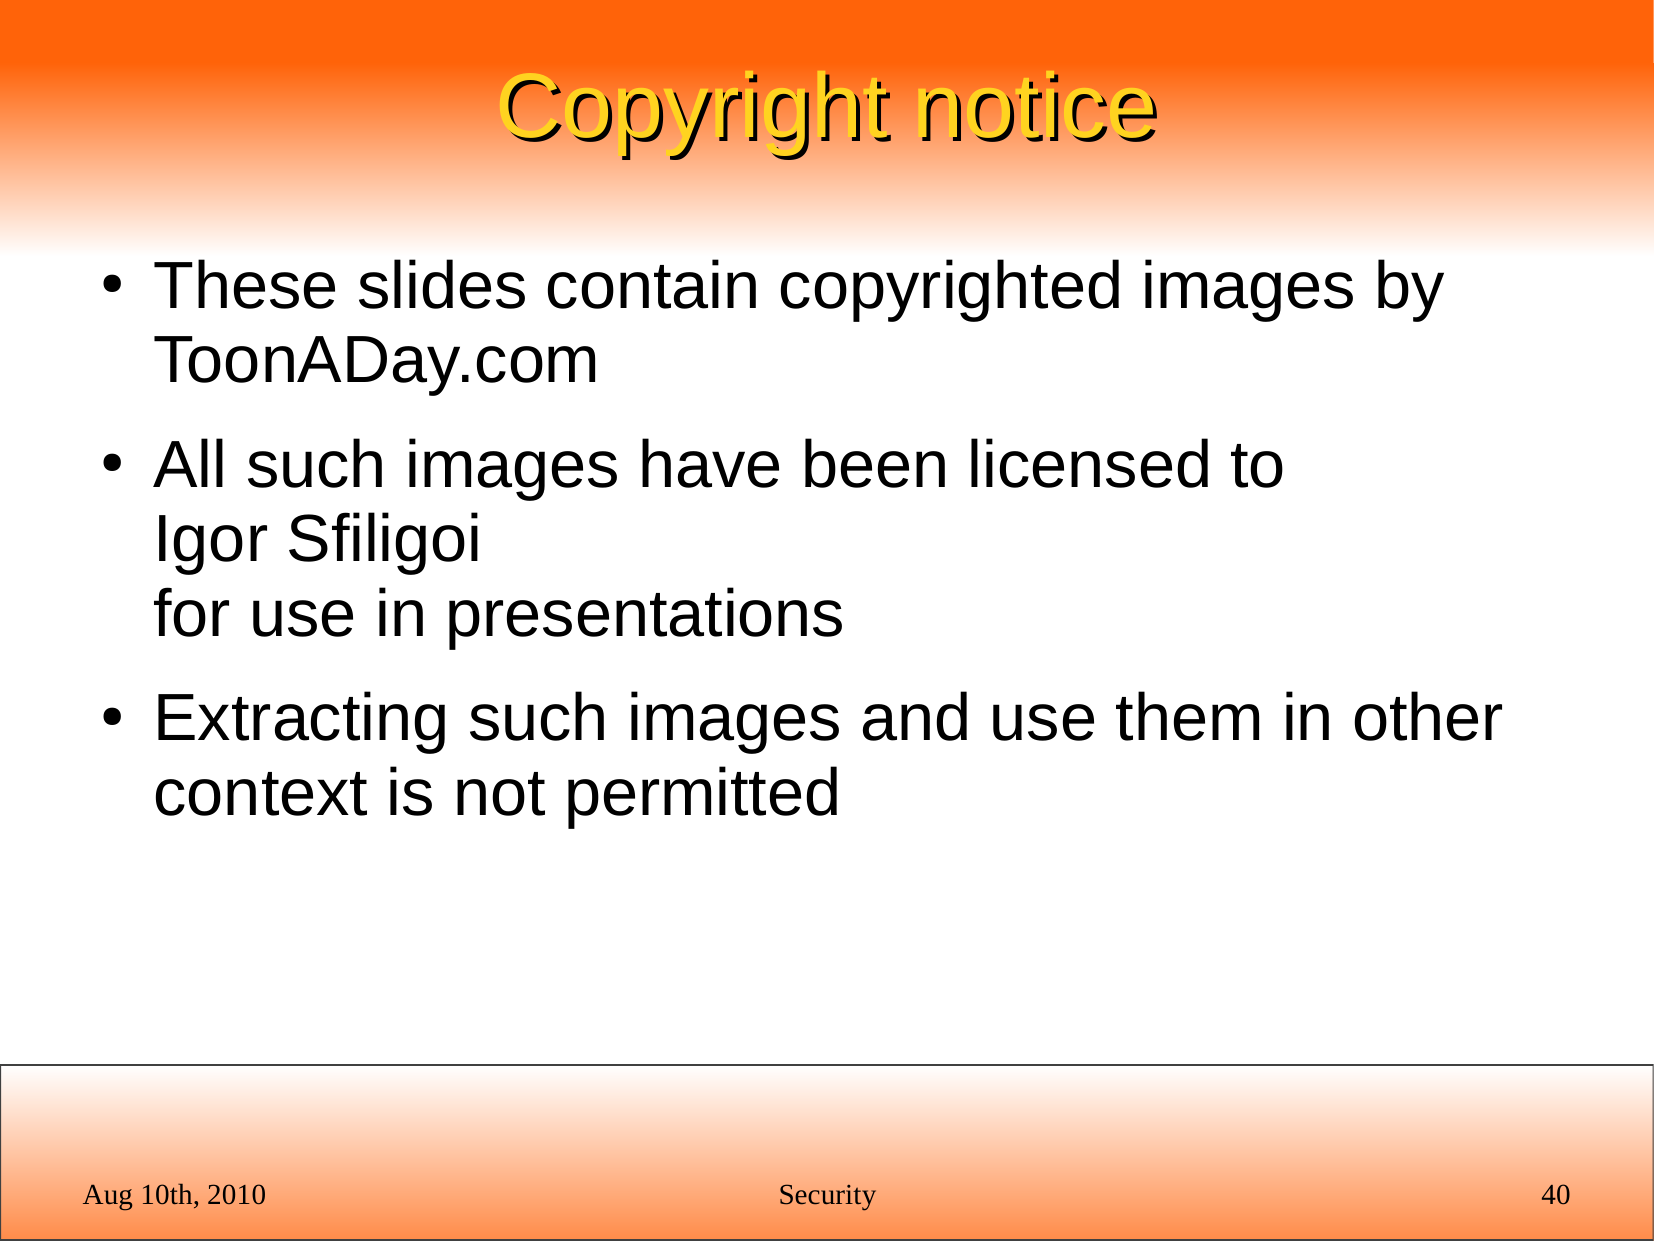

# Copyright notice
These slides contain copyrighted images by
ToonADay.com
All such images have been licensed to
Igor Sfiligoi
for use in presentations
Extracting such images and use them in other context is not permitted
Aug 10th, 2010
Security
40